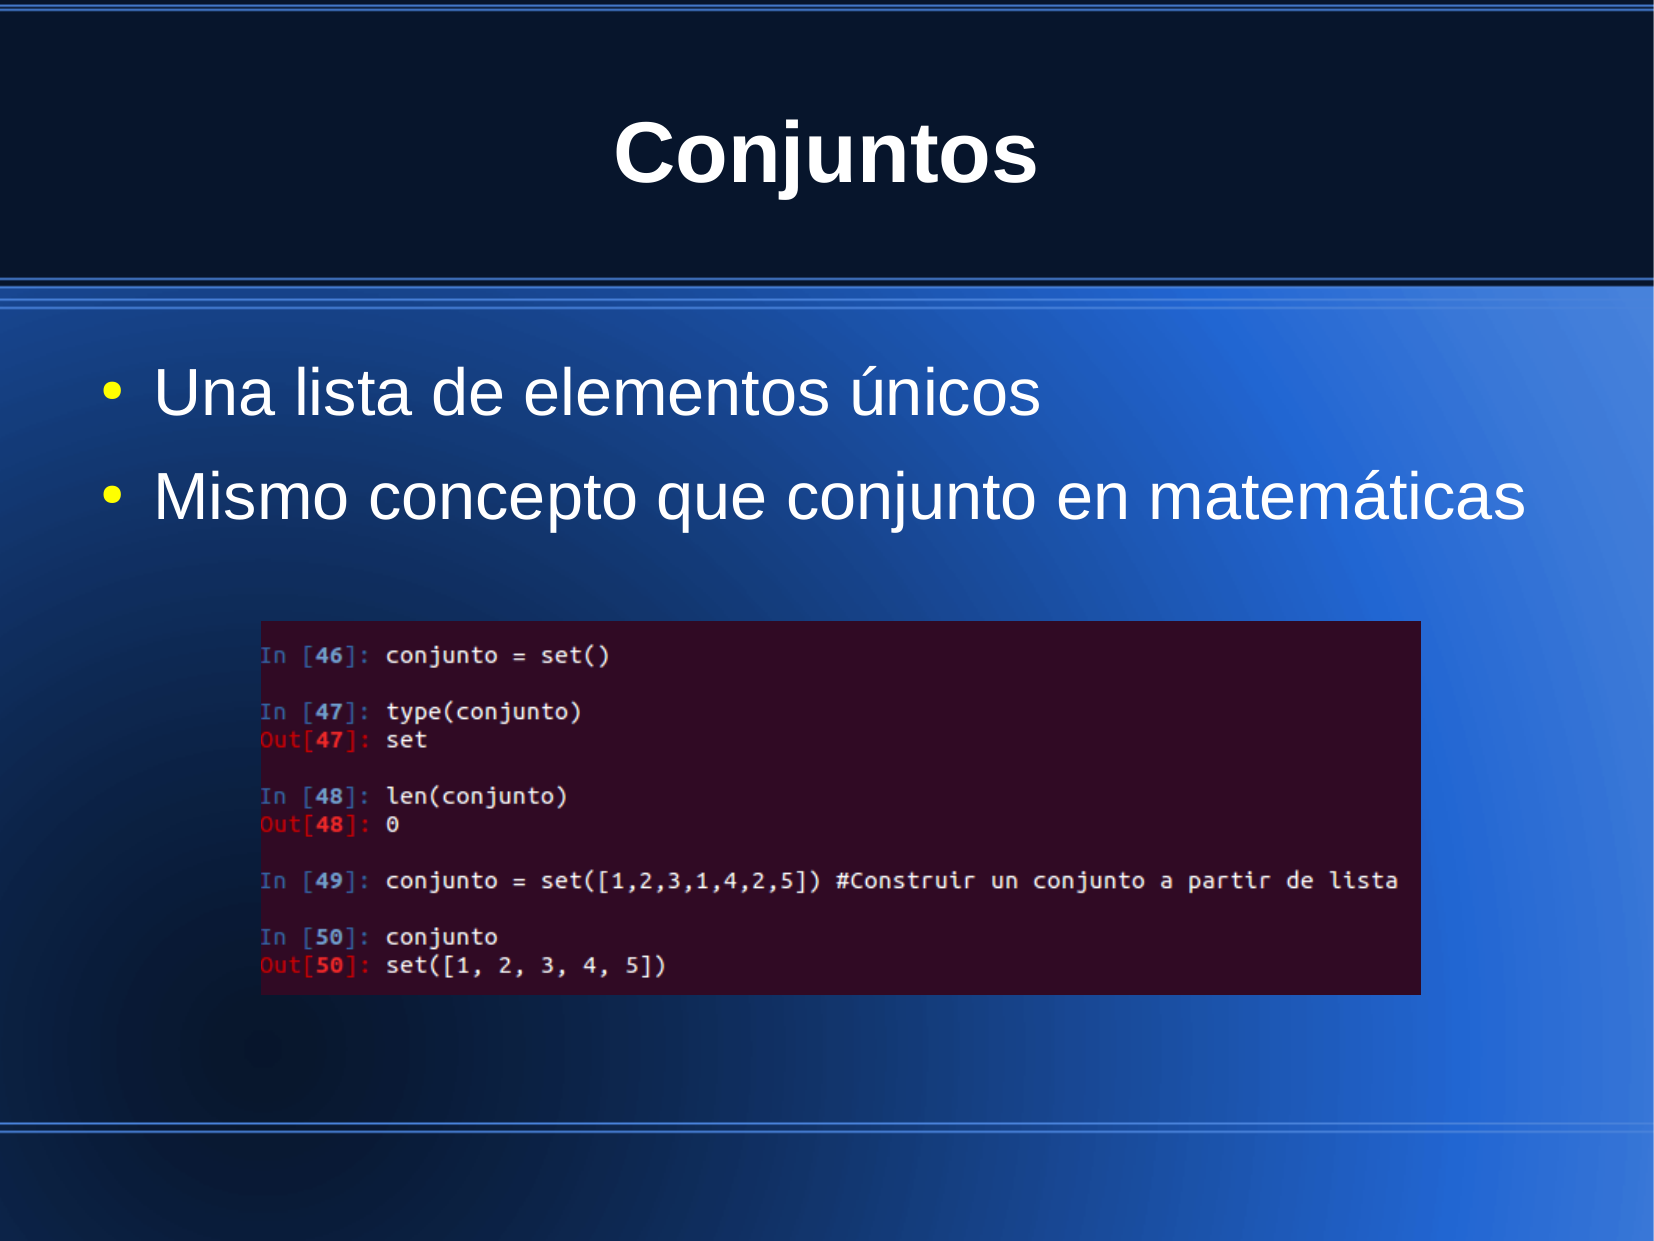

# Conjuntos
Una lista de elementos únicos
Mismo concepto que conjunto en matemáticas